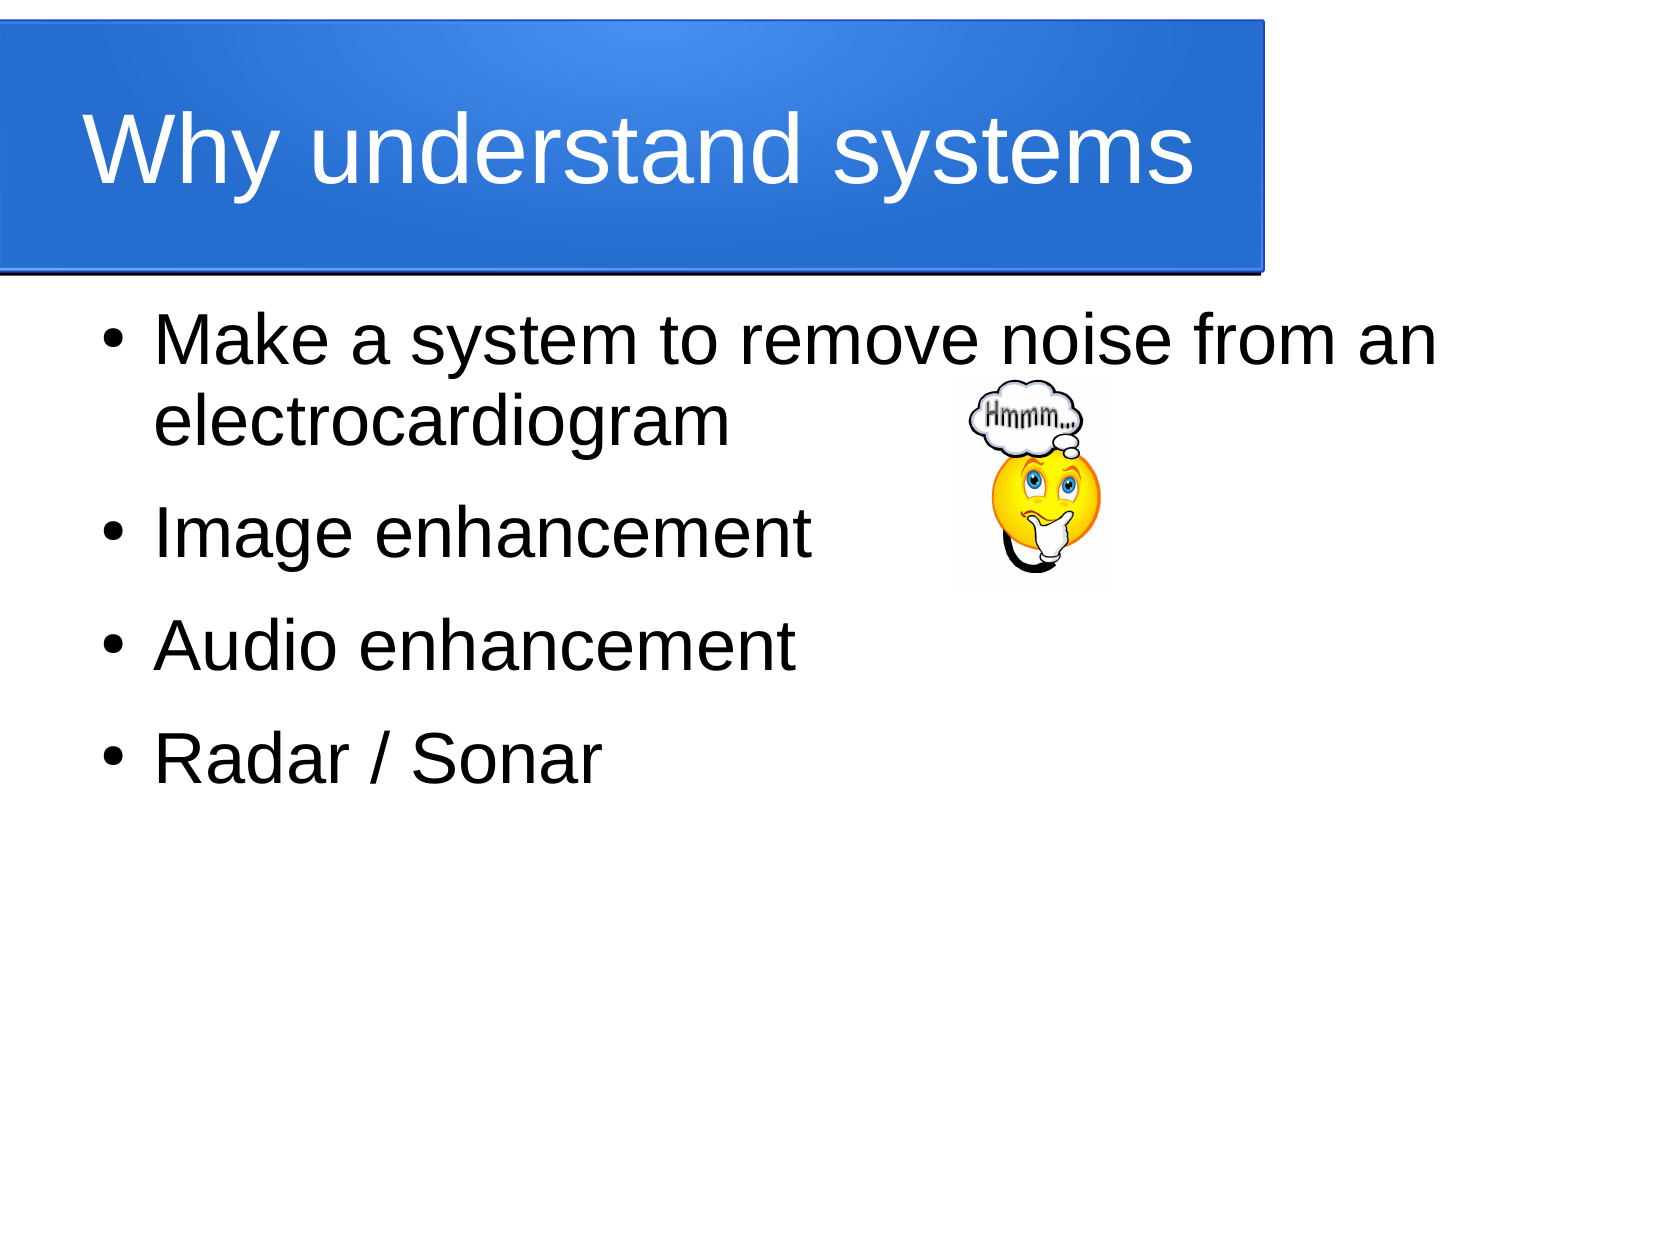

# Why understand systems
Make a system to remove noise from an electrocardiogram
Image enhancement
Audio enhancement
Radar / Sonar